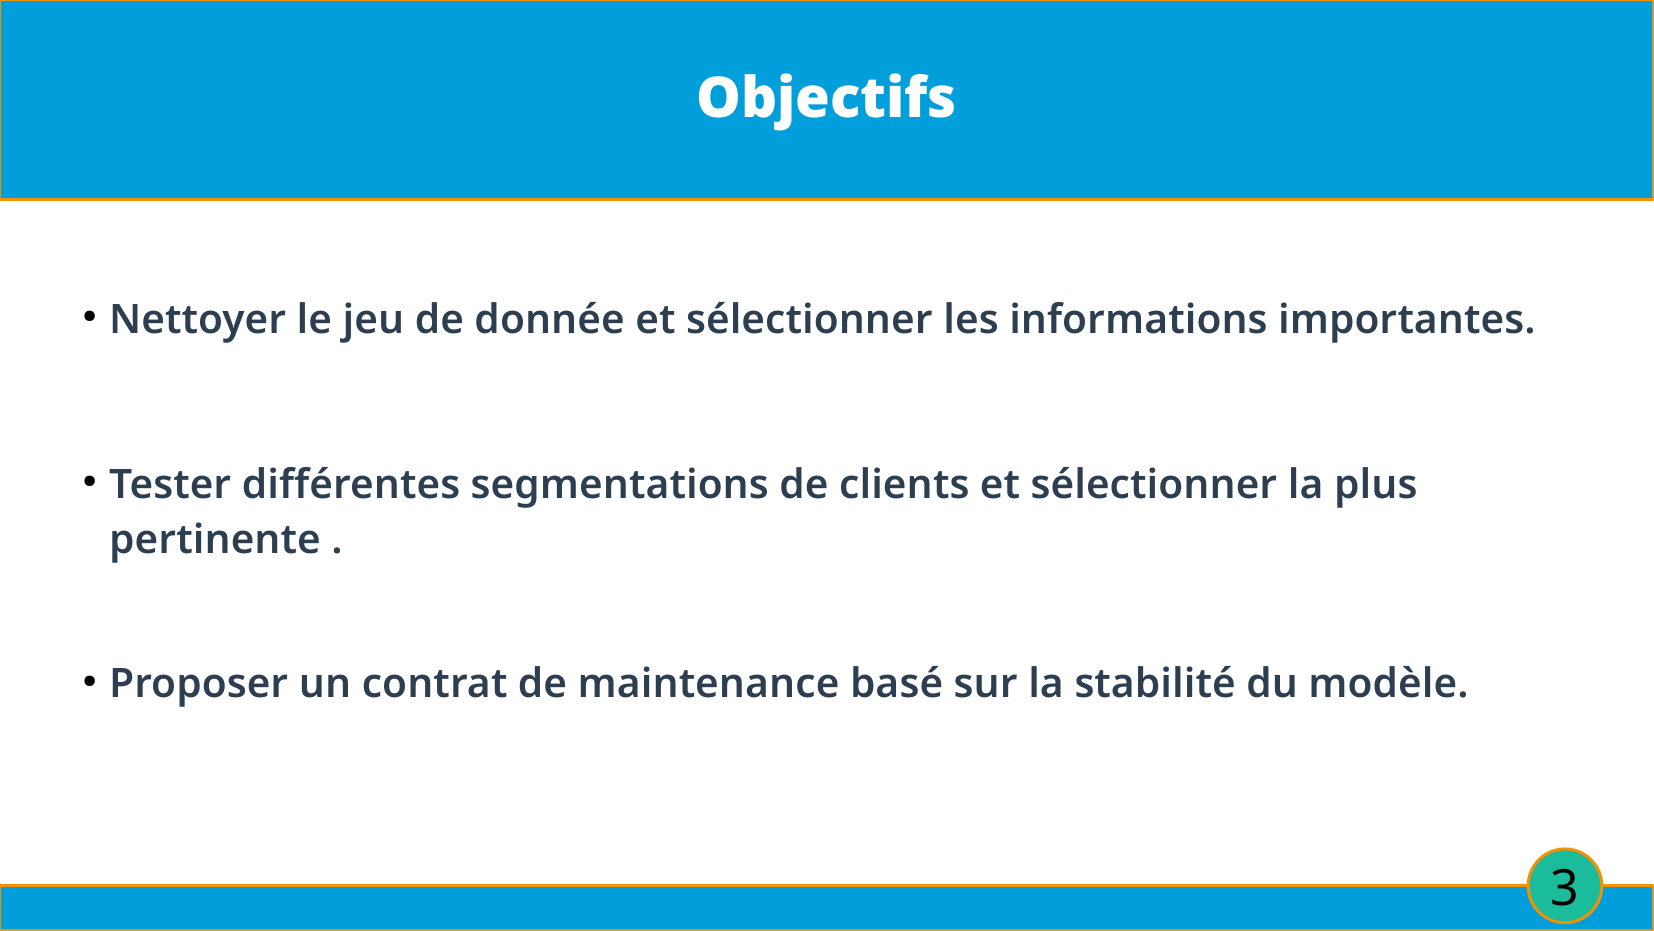

# Objectifs
Nettoyer le jeu de donnée et sélectionner les informations importantes.
Tester différentes segmentations de clients et sélectionner la plus pertinente .
Proposer un contrat de maintenance basé sur la stabilité du modèle.